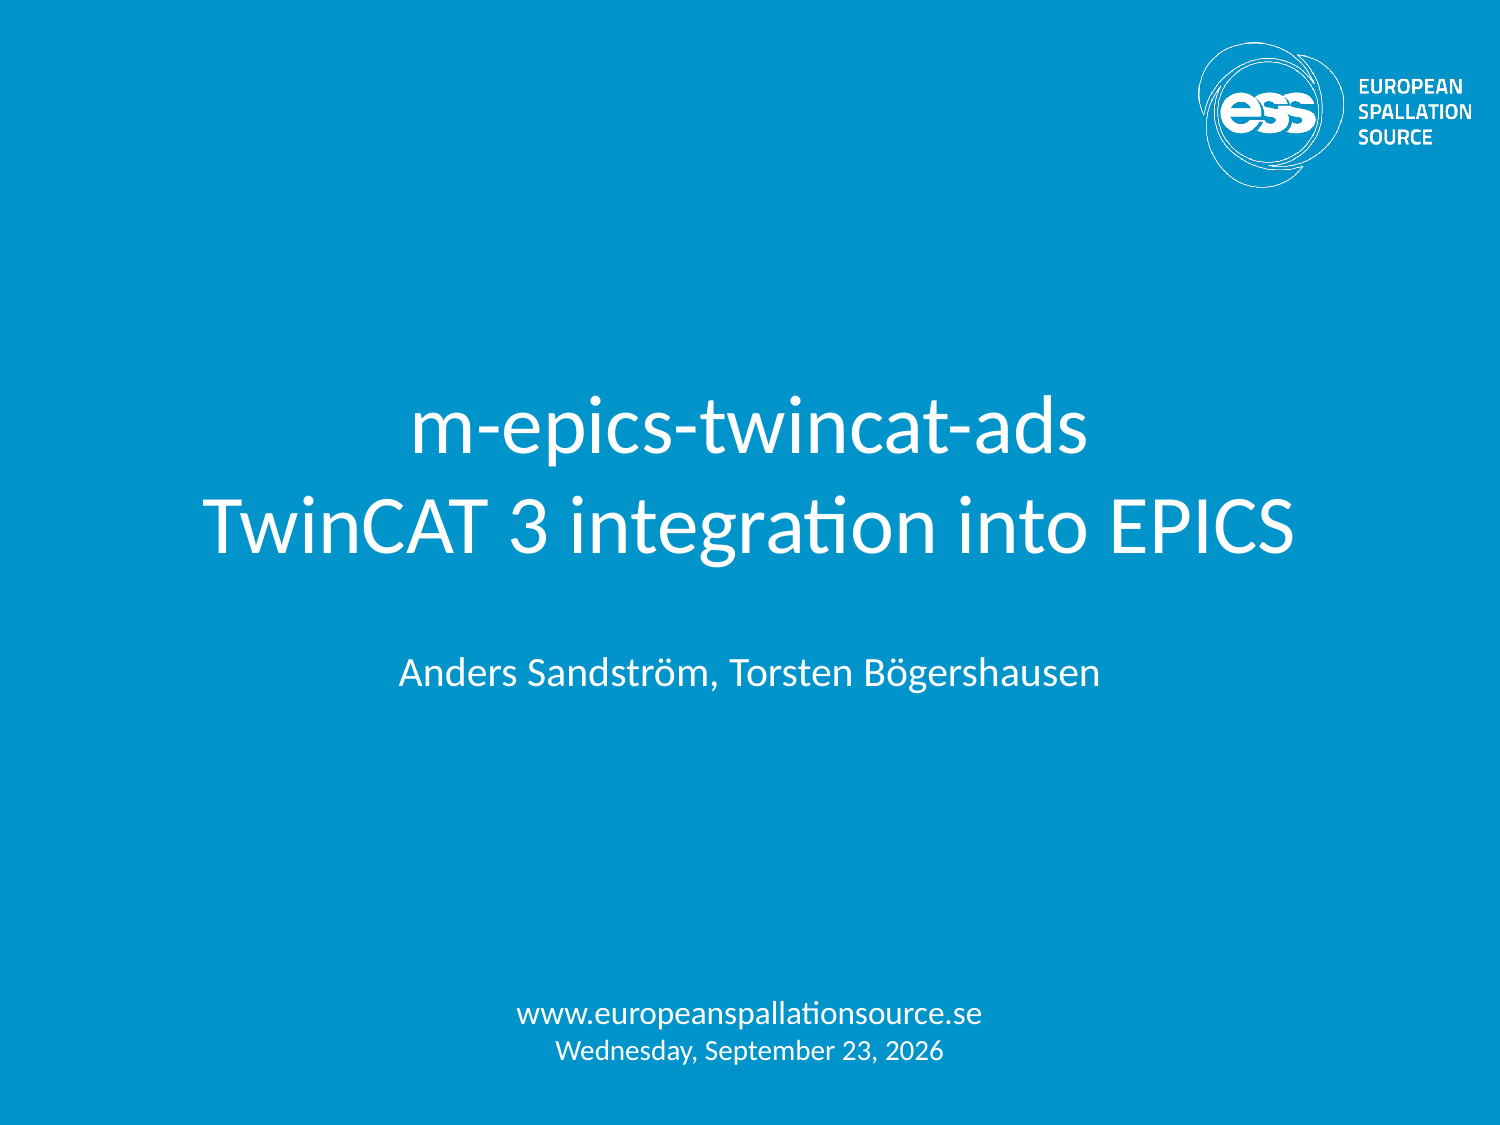

# m-epics-twincat-ads TwinCAT 3 integration into EPICS
Anders Sandström, Torsten Bögershausen
www.europeanspallationsource.se